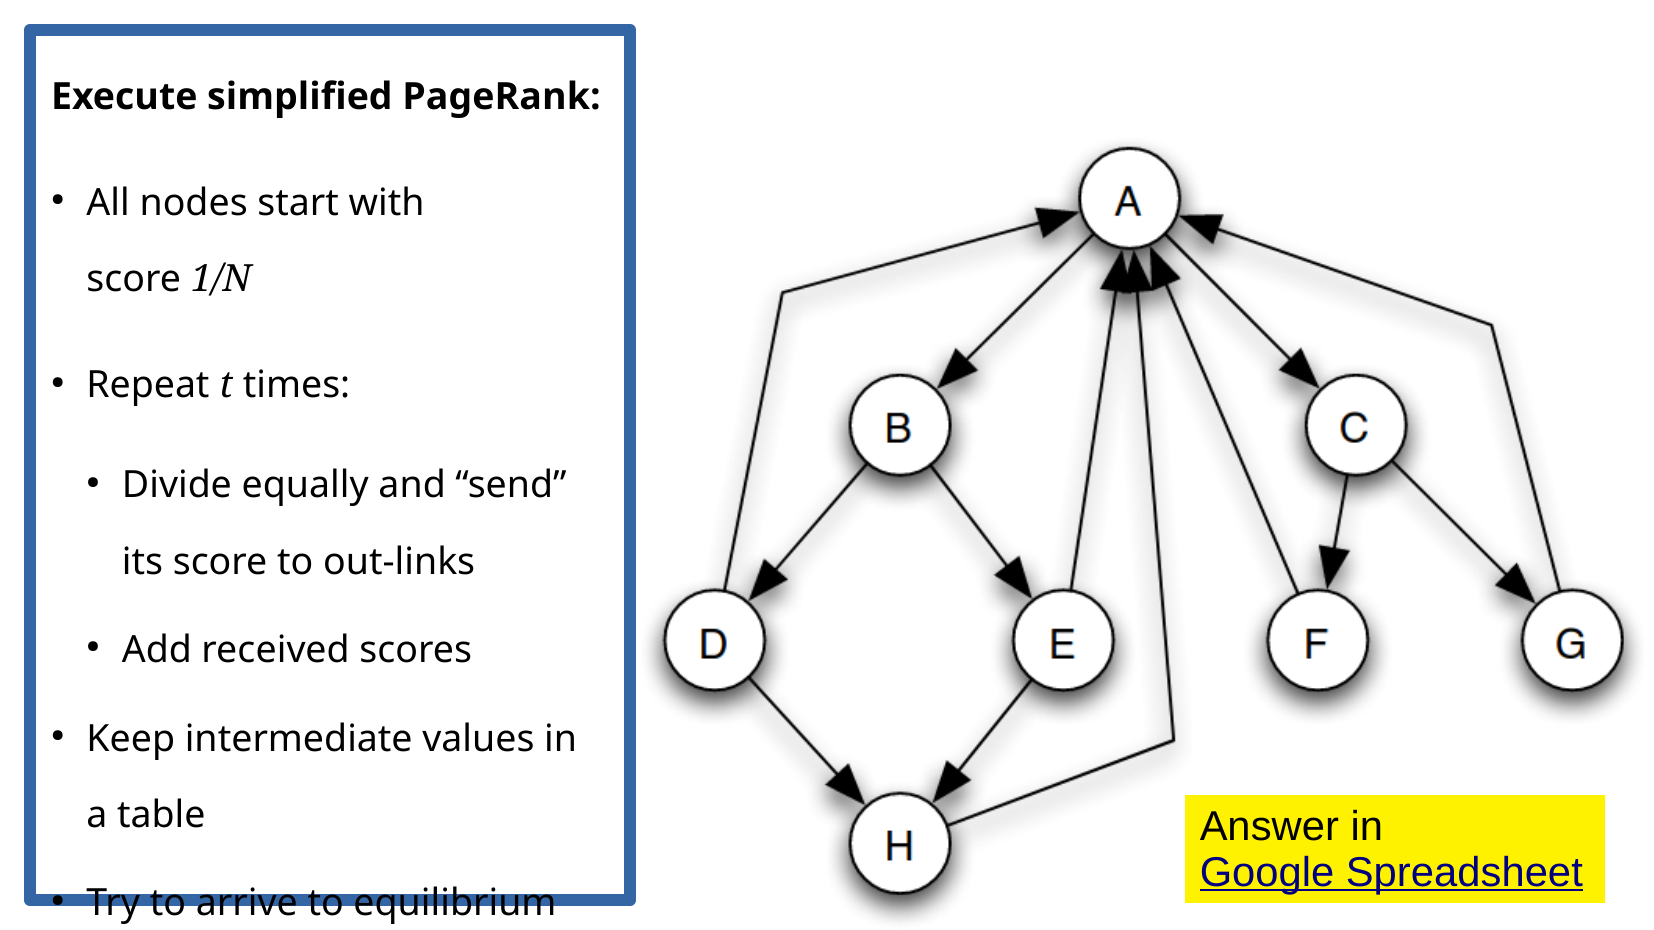

Execute simplified PageRank:
All nodes start with
score 1/N
Repeat t times:
Divide equally and “send”
its score to out-links
Add received scores
Keep intermediate values in
a table
Try to arrive to equilibrium
values
Answer in Google Spreadsheet
7